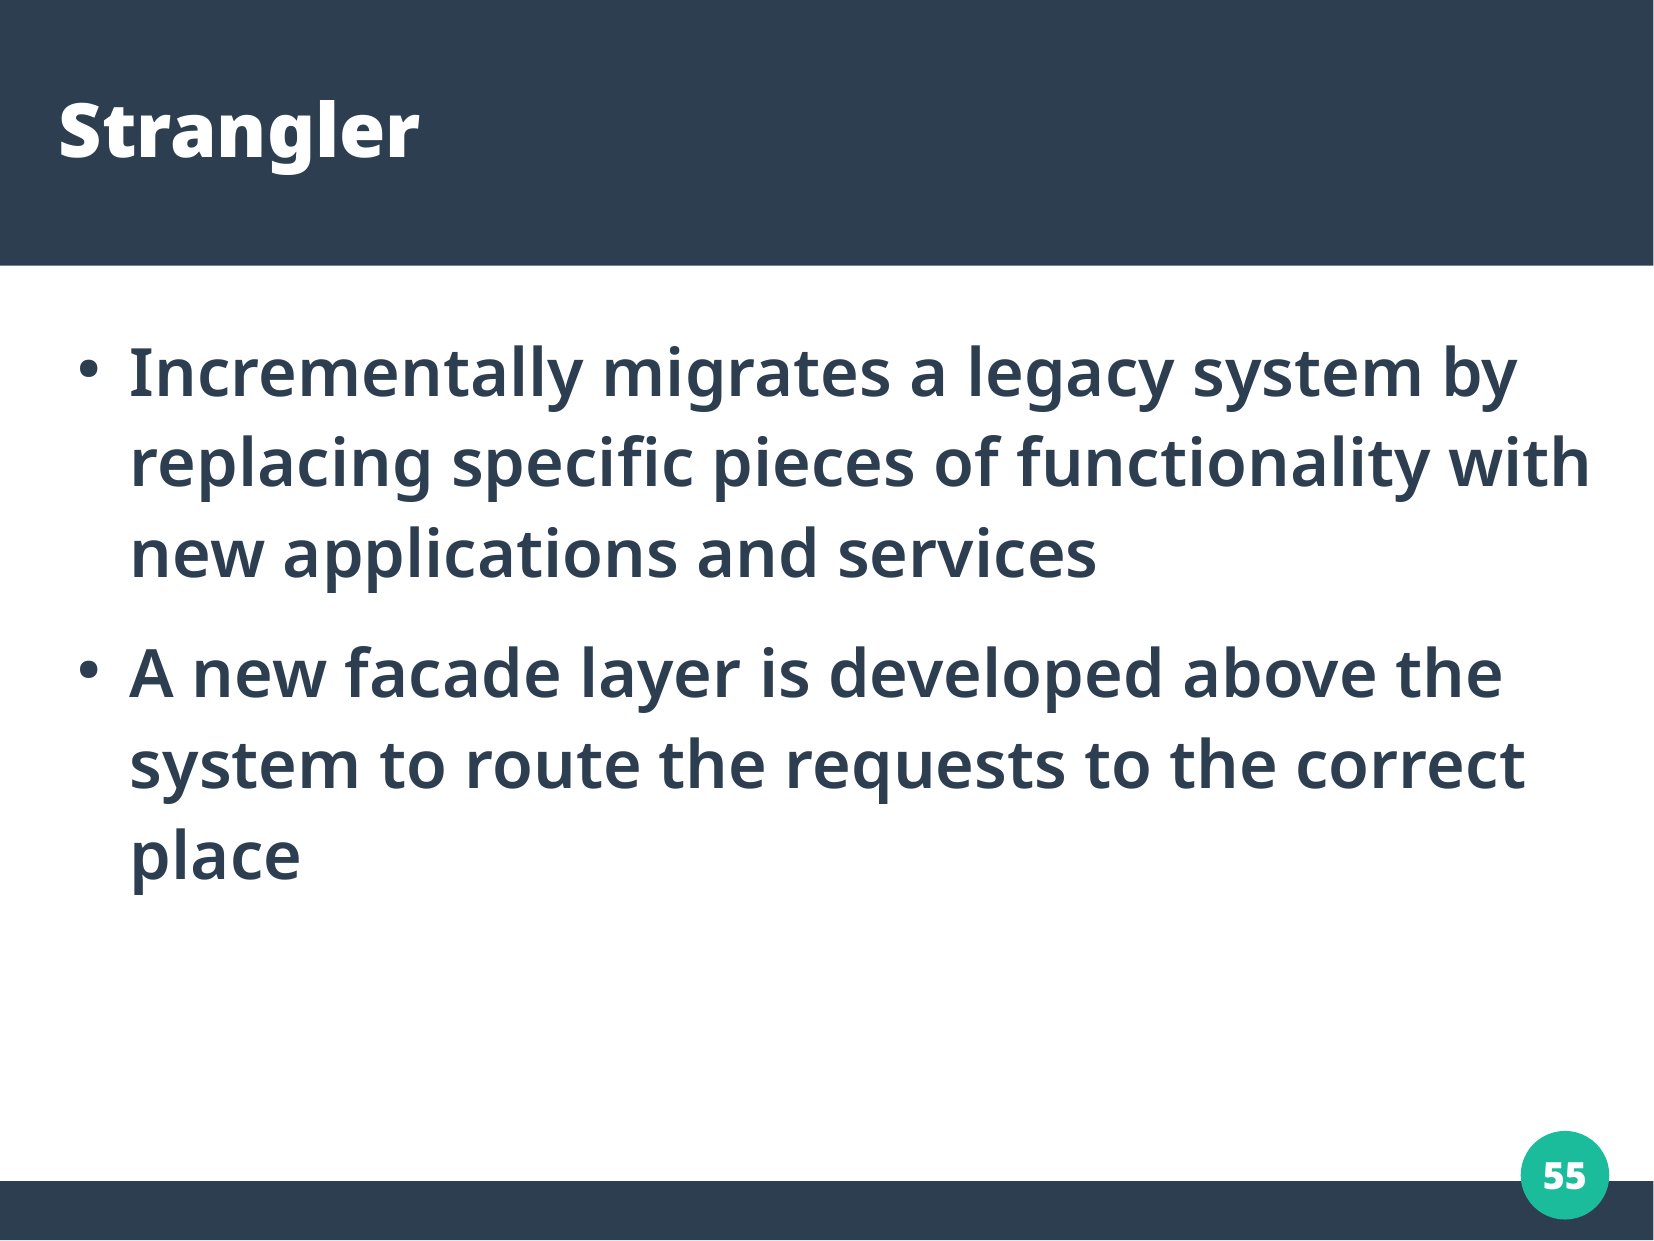

# Strangler
Incrementally migrates a legacy system by replacing specific pieces of functionality with new applications and services
A new facade layer is developed above the system to route the requests to the correct place
55